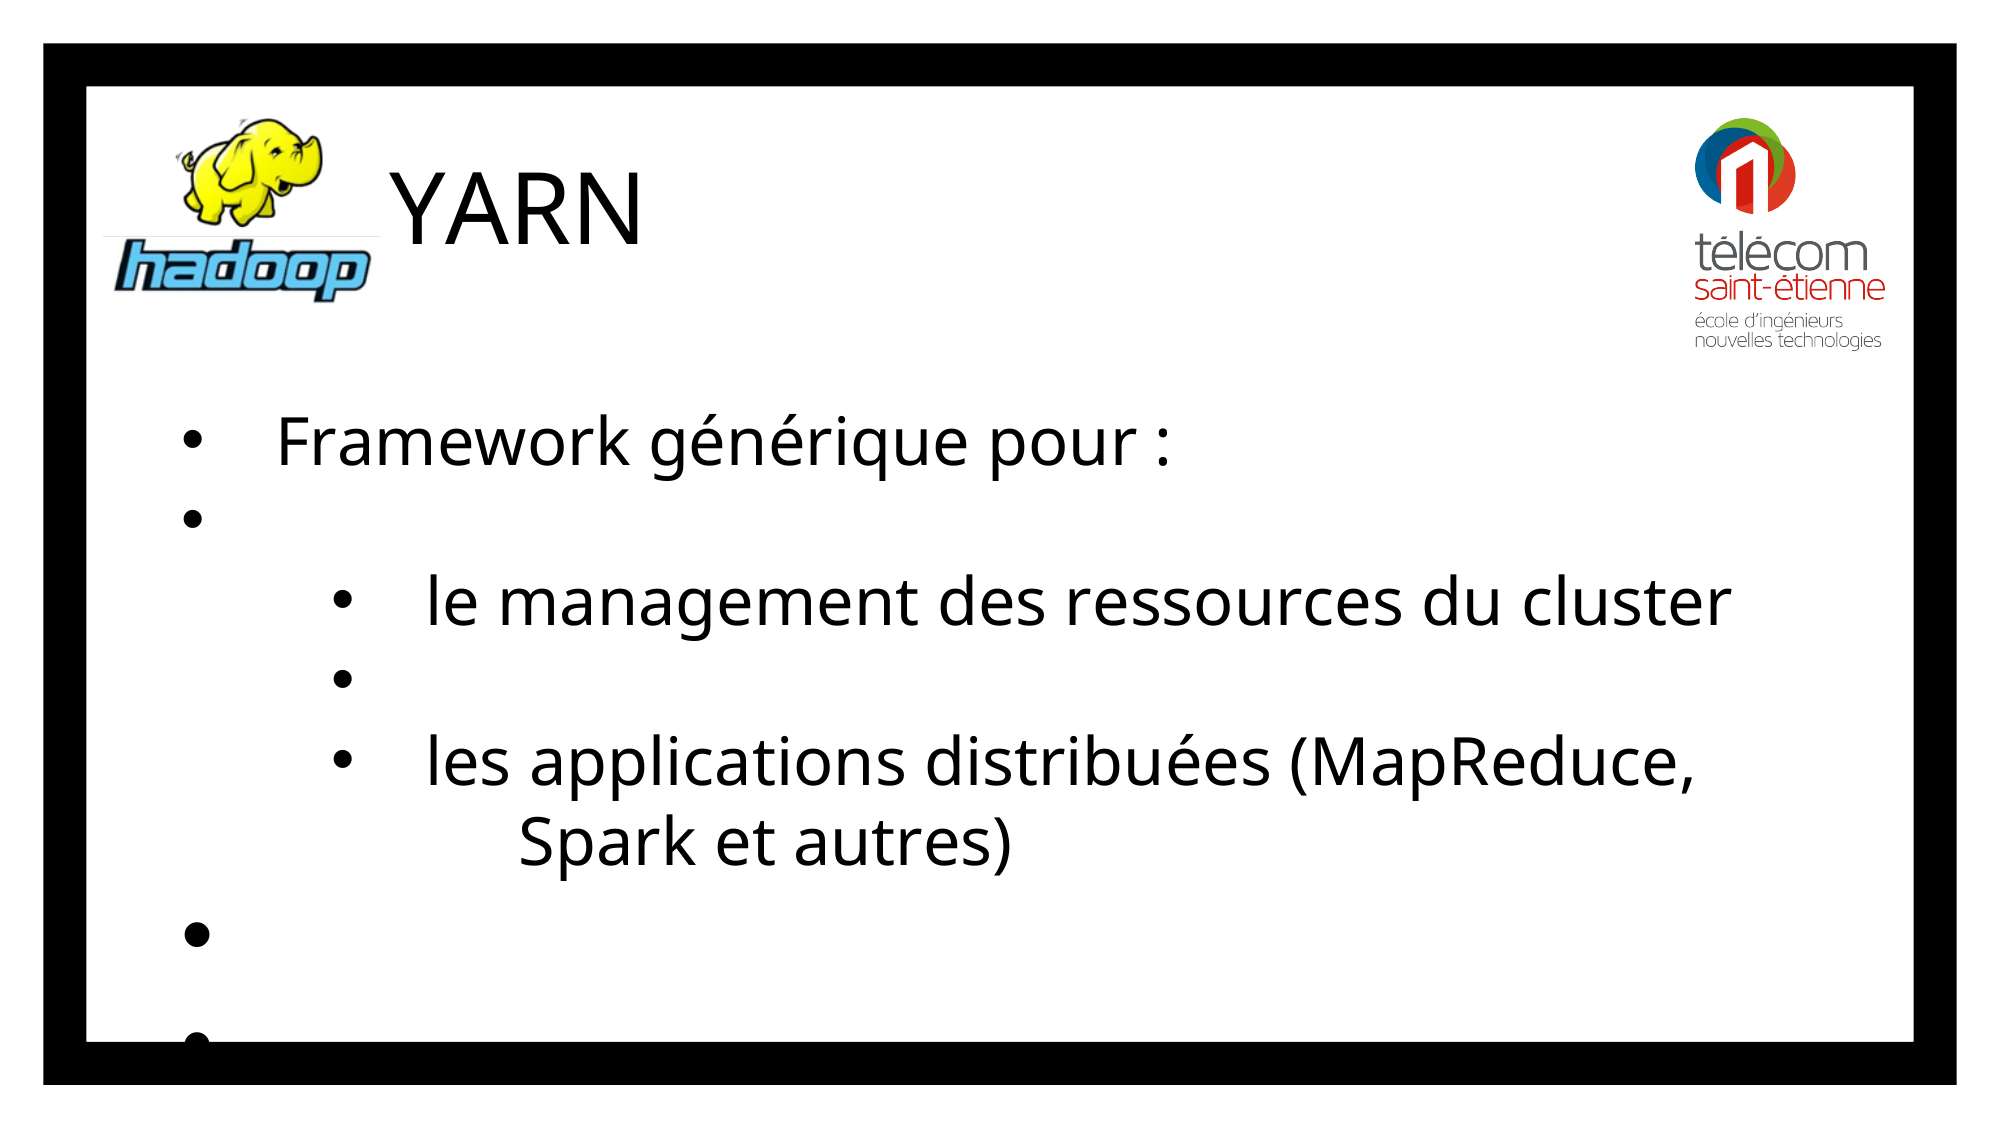

# YARN
Framework générique pour :
le management des ressources du cluster
les applications distribuées (MapReduce, Spark et autres)